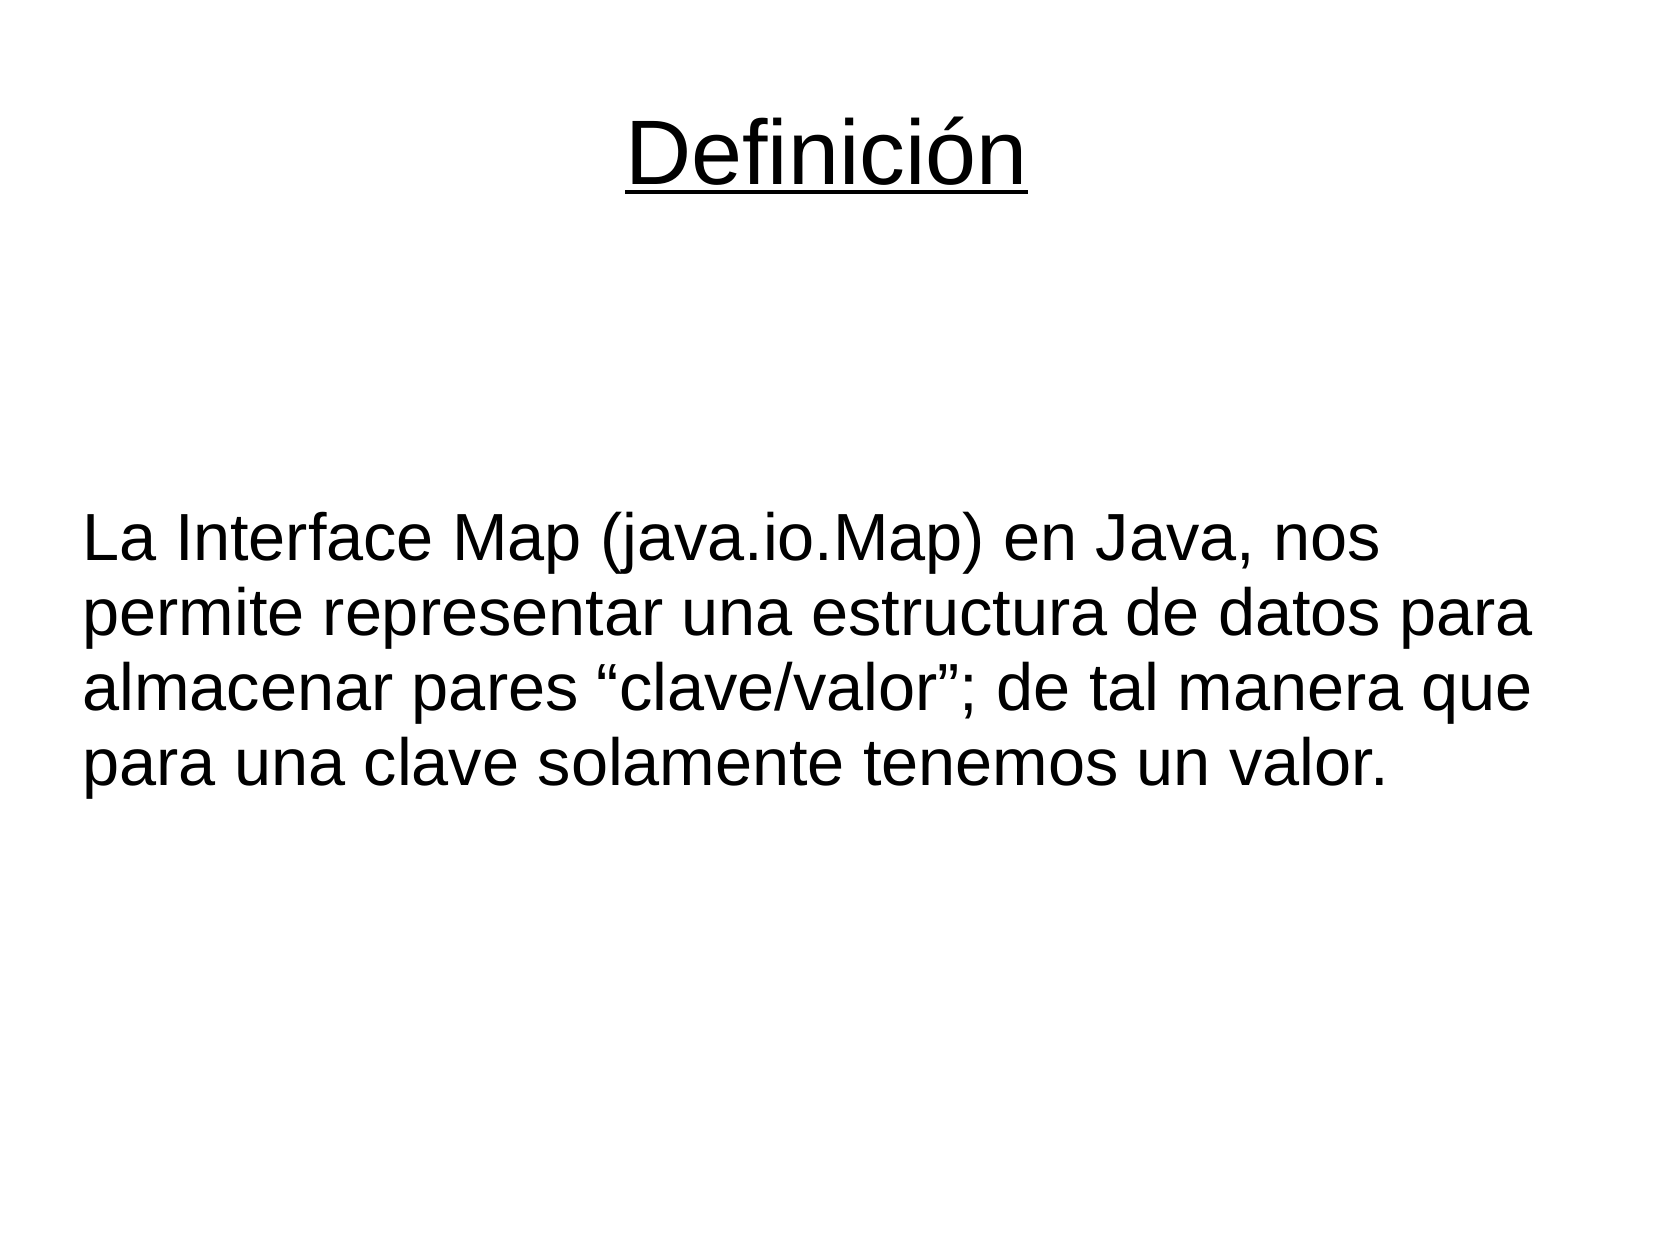

# Definición
La Interface Map (java.io.Map) en Java, nos permite representar una estructura de datos para almacenar pares “clave/valor”; de tal manera que para una clave solamente tenemos un valor.